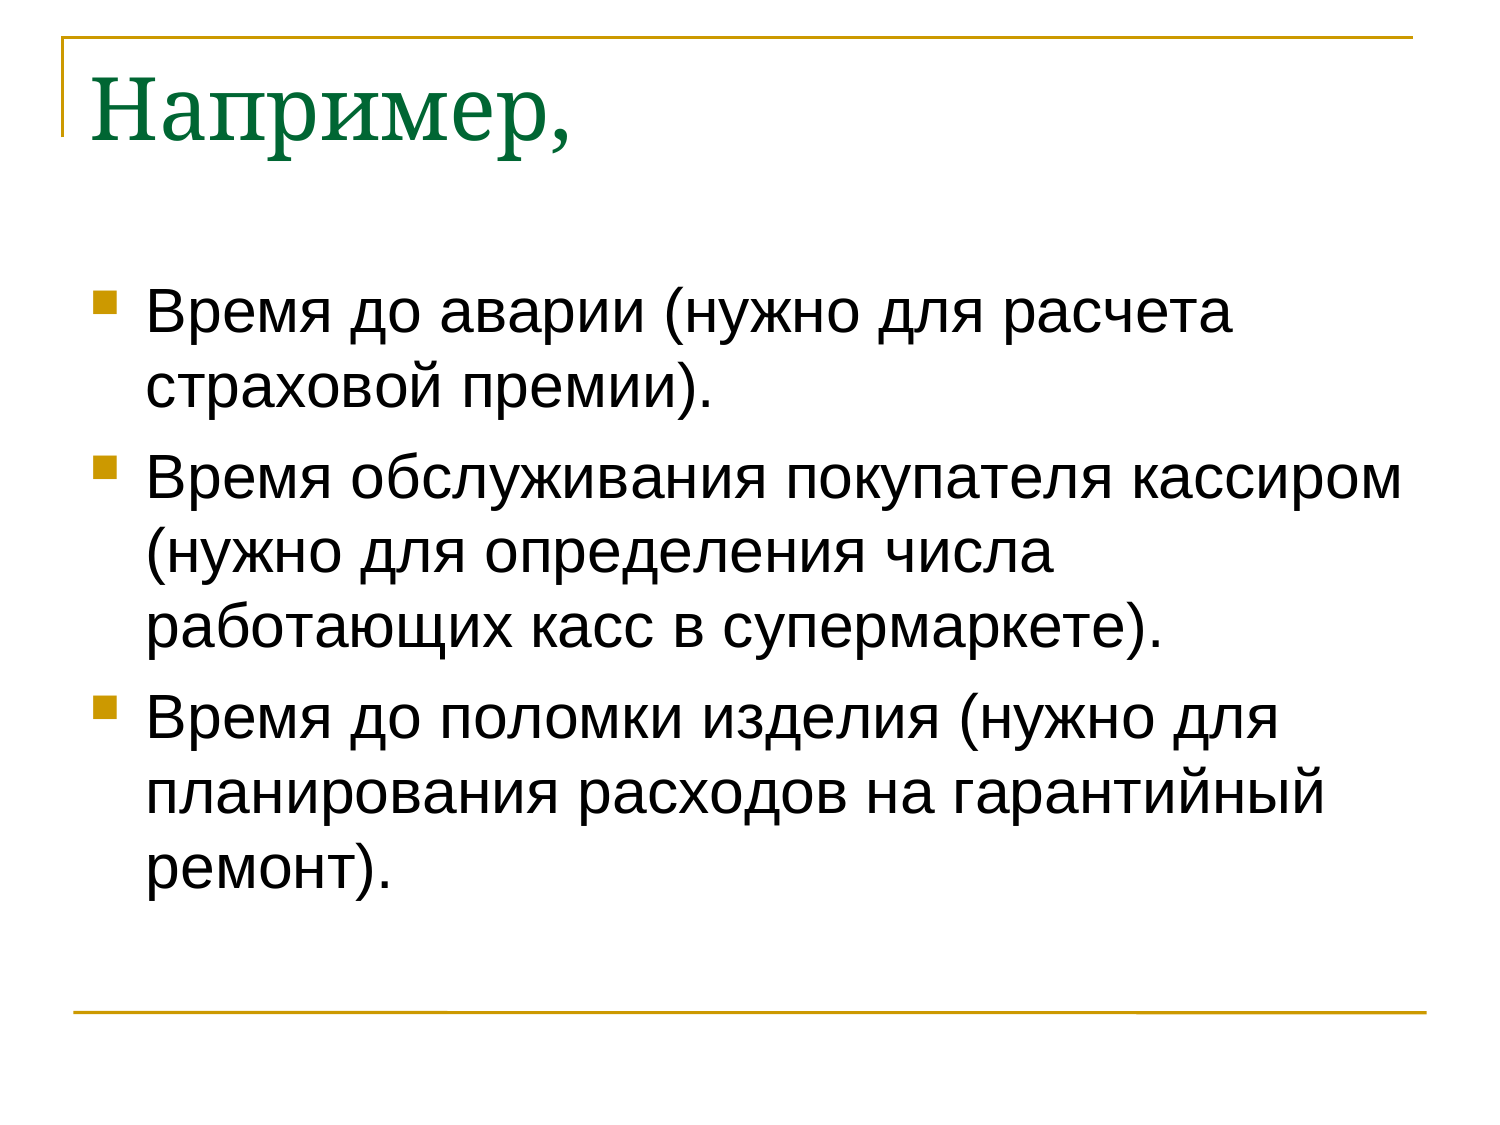

# Например,
Время до аварии (нужно для расчета страховой премии).
Время обслуживания покупателя кассиром (нужно для определения числа работающих касс в супермаркете).
Время до поломки изделия (нужно для планирования расходов на гарантийный ремонт).